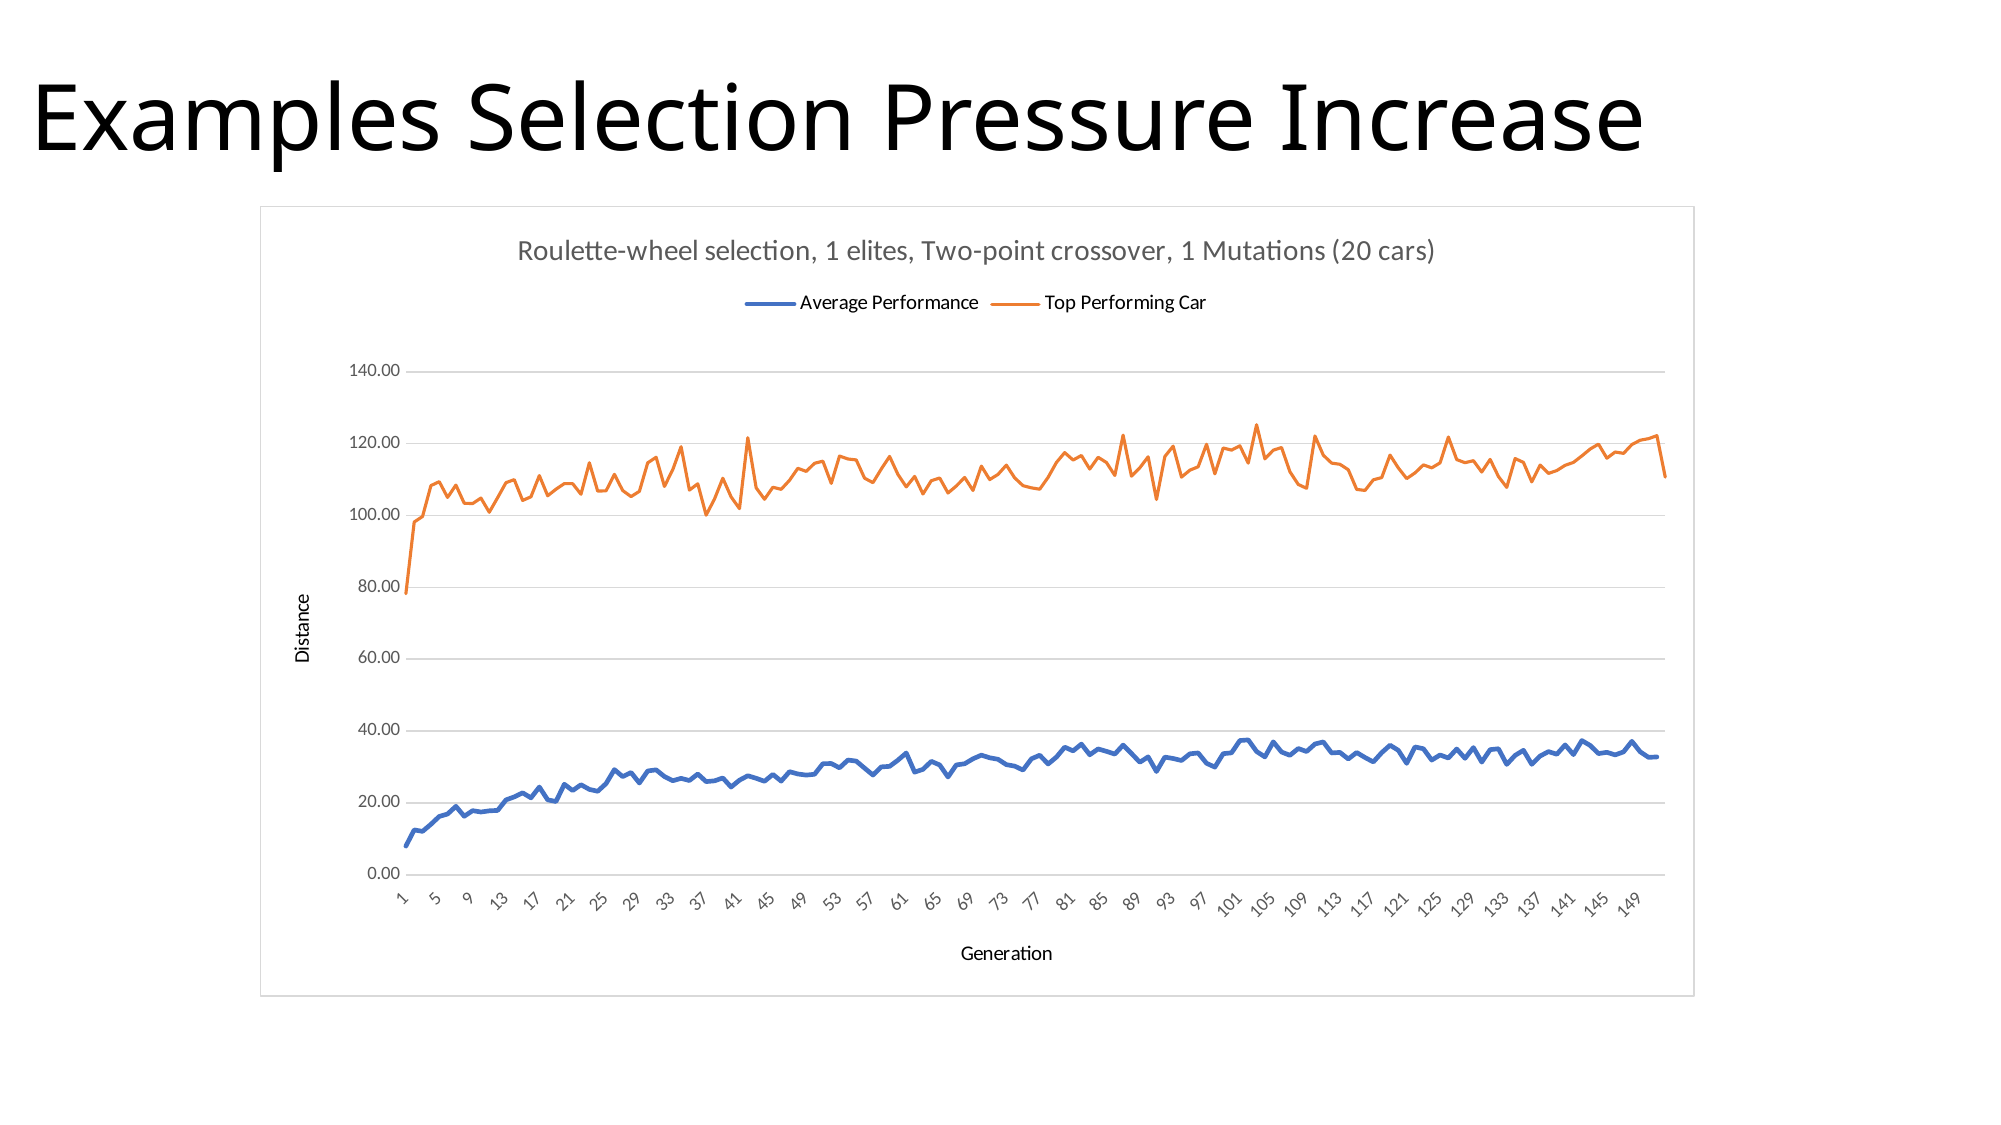

# Examples Selection Pressure Increase
### Chart: Roulette-wheel selection, 1 elites, Two-point crossover, 1 Mutations (20 cars)
| Category | Average Performance | Top Performing Car |
|---|---|---|
| 1 | 7.99196781724603 | 78.2373195157245 |
| 2 | 12.4878753604268 | 98.1845909922089 |
| 3 | 12.0872163238001 | 99.7262228302443 |
| 4 | 14.0719980118611 | 108.305190656388 |
| 5 | 16.245845489945 | 109.411913484596 |
| 6 | 16.9200700780726 | 105.016432319621 |
| 7 | 19.0448378253163 | 108.462984361252 |
| 8 | 16.303920872119 | 103.39105839284 |
| 9 | 17.8602948879712 | 103.306609087828 |
| 10 | 17.4812588440647 | 104.830954846884 |
| 11 | 17.8093943499786 | 100.899574800965 |
| 12 | 17.9263107694076 | 104.960202345687 |
| 13 | 20.8415713412705 | 109.126075237814 |
| 14 | 21.6941602834869 | 109.963614705846 |
| 15 | 22.8281634422808 | 104.175661126851 |
| 16 | 21.4274717225543 | 105.200181485402 |
| 17 | 24.4269278604557 | 111.104543944253 |
| 18 | 20.8626289547319 | 105.47781095695 |
| 19 | 20.402320438107 | 107.310776135918 |
| 20 | 25.1968629424572 | 108.873566454124 |
| 21 | 23.4517661556879 | 108.861115223074 |
| 22 | 25.0730863227861 | 105.913624220548 |
| 23 | 23.7730699390012 | 114.673795305471 |
| 24 | 23.2447963051996 | 106.790288910182 |
| 25 | 25.4013912617797 | 106.866707313553 |
| 26 | 29.2776067121113 | 111.437999153063 |
| 27 | 27.3193620384993 | 106.955552846801 |
| 28 | 28.4710998560861 | 105.250368524053 |
| 29 | 25.539178713795 | 106.71600533075 |
| 30 | 28.8928419949892 | 114.668444824365 |
| 31 | 29.2050171516719 | 116.207994977178 |
| 32 | 27.3504604454486 | 108.091723927821 |
| 33 | 26.1810733616633 | 112.782545606968 |
| 34 | 26.8476253851466 | 119.142399085015 |
| 35 | 26.2396258312731 | 107.066726347691 |
| 36 | 28.0630381979687 | 108.825496173429 |
| 37 | 25.9378587811037 | 100.10229905573 |
| 38 | 26.1526104133351 | 104.54014901331 |
| 39 | 26.9341241544079 | 110.357181550276 |
| 40 | 24.4265178979907 | 105.158414305042 |
| 41 | 26.3299045680034 | 101.89918496833 |
| 42 | 27.5618386256935 | 121.628425612681 |
| 43 | 26.8668983725911 | 107.701801263556 |
| 44 | 26.01940494201 | 104.515602728982 |
| 45 | 27.9456399224324 | 107.853994712074 |
| 46 | 26.063824927972 | 107.277269651424 |
| 47 | 28.7007402251385 | 109.790559503168 |
| 48 | 28.0562934495154 | 113.115937793154 |
| 49 | 27.7480341807436 | 112.267528818894 |
| 50 | 27.9774588708004 | 114.523583935863 |
| 51 | 30.9297946667871 | 115.119716961397 |
| 52 | 30.9781503603674 | 108.933140590863 |
| 53 | 29.7715590484875 | 116.539222013931 |
| 54 | 31.9375668997189 | 115.722208481475 |
| 55 | 31.6522129571415 | 115.468422114623 |
| 56 | 29.7008167738314 | 110.379096057415 |
| 57 | 27.7619118558092 | 109.131762319311 |
| 58 | 30.042273112304 | 112.929995851673 |
| 59 | 30.1914324499819 | 116.435128893099 |
| 60 | 31.9132881938641 | 111.416636142246 |
| 61 | 33.9025377335739 | 107.957171679204 |
| 62 | 28.562598017007 | 110.865643965137 |
| 63 | 29.3346778824757 | 105.981199566101 |
| 64 | 31.585499275915 | 109.682211761186 |
| 65 | 30.5744103421779 | 110.435708999848 |
| 66 | 27.218600240856 | 106.267327705743 |
| 67 | 30.5866619364189 | 108.191465285612 |
| 68 | 30.9072833879499 | 110.56908609196 |
| 69 | 32.2906721062513 | 106.966229439206 |
| 70 | 33.2970955044506 | 113.71986675227 |
| 71 | 32.5645401123434 | 109.987520818243 |
| 72 | 32.1544897714166 | 111.436587838966 |
| 73 | 30.6717050871605 | 113.996998549521 |
| 74 | 30.2575334976001 | 110.455413186305 |
| 75 | 29.1451832310087 | 108.303254972631 |
| 76 | 32.2660040840342 | 107.686930269425 |
| 77 | 33.2859303032979 | 107.311000583336 |
| 78 | 30.8374162384627 | 110.617652864927 |
| 79 | 32.7636075682271 | 114.760940831801 |
| 80 | 35.5243009013261 | 117.499766804782 |
| 81 | 34.4862798689197 | 115.425309943651 |
| 82 | 36.3740431170907 | 116.691193422981 |
| 83 | 33.3954888783855 | 112.899095269625 |
| 84 | 35.0341003132535 | 116.197727064664 |
| 85 | 34.3500402969426 | 114.738574053581 |
| 86 | 33.604760283803 | 111.126346366789 |
| 87 | 36.0857697911541 | 122.357468196318 |
| 88 | 33.7789937409325 | 110.932413889007 |
| 89 | 31.325237420011 | 113.273006059646 |
| 90 | 32.8263164700817 | 116.331214459851 |
| 91 | 28.7453359017597 | 104.442944149263 |
| 92 | 32.7684563740481 | 116.391497636629 |
| 93 | 32.3712100688869 | 119.283703030816 |
| 94 | 31.8094093621125 | 110.678932965054 |
| 95 | 33.6700127564577 | 112.587492274626 |
| 96 | 33.9181732265195 | 113.552267477736 |
| 97 | 31.0473049670437 | 119.81652597484 |
| 98 | 29.9835912154582 | 111.575180803619 |
| 99 | 33.7095498313078 | 118.783887828469 |
| 100 | 33.9370155086796 | 118.184665703161 |
| 101 | 37.359304424394 | 119.382156530269 |
| 102 | 37.539154791323 | 114.576069843306 |
| 103 | 34.3256666182392 | 125.250719871252 |
| 104 | 32.8126570687445 | 115.755704249072 |
| 105 | 36.9943948108446 | 118.177075832226 |
| 106 | 34.1672568494971 | 118.905548731659 |
| 107 | 33.2576562853472 | 112.145654451984 |
| 108 | 35.1418913183045 | 108.633304108325 |
| 109 | 34.3058699298415 | 107.551378042155 |
| 110 | 36.4002245426609 | 122.106699056541 |
| 111 | 36.9836402162339 | 116.781245339942 |
| 112 | 33.9067188725045 | 114.575299382224 |
| 113 | 34.0625028193278 | 114.2325832594 |
| 114 | 32.2356609124589 | 112.72976140562 |
| 115 | 34.0368647489 | 107.267357861083 |
| 116 | 32.6451422031634 | 106.973974054448 |
| 117 | 31.4125125303534 | 109.91391225563 |
| 118 | 33.9902963821494 | 110.547806915307 |
| 119 | 36.0661795605132 | 116.815015557691 |
| 120 | 34.652128456589 | 113.238232288705 |
| 121 | 31.031462860703 | 110.262648943141 |
| 122 | 35.5796538022213 | 111.838609595277 |
| 123 | 35.0721956742808 | 114.071304818688 |
| 124 | 31.9317366436815 | 113.242635980128 |
| 125 | 33.3474493290715 | 114.645571689451 |
| 126 | 32.5051845492359 | 121.825429018928 |
| 127 | 35.0168986950607 | 115.569663346431 |
| 128 | 32.4180434535125 | 114.692718658023 |
| 129 | 35.410353707727 | 115.255740931991 |
| 130 | 31.3752016027244 | 112.085337763926 |
| 131 | 34.8233412982745 | 115.616011572598 |
| 132 | 35.0721171915485 | 110.838621344712 |
| 133 | 30.7258244297414 | 107.821796011558 |
| 134 | 33.2440399688566 | 115.848661376812 |
| 135 | 34.6570490916625 | 114.778075959971 |
| 136 | 30.7656347336174 | 109.339493688038 |
| 137 | 33.0569958635698 | 114.027796729305 |
| 138 | 34.2826744883745 | 111.701431129428 |
| 139 | 33.5592617127377 | 112.495729587443 |
| 140 | 36.1379897388747 | 113.962215667629 |
| 141 | 33.4576134982467 | 114.772282791586 |
| 142 | 37.3500706105484 | 116.579980155097 |
| 143 | 35.9880883213372 | 118.487143668308 |
| 144 | 33.7288261548333 | 119.857130492195 |
| 145 | 34.0894750203804 | 115.940087114142 |
| 146 | 33.3649031209429 | 117.663767891198 |
| 147 | 34.2000008221385 | 117.279953212763 |
| 148 | 37.1483891249793 | 119.724932292495 |
| 149 | 34.228933985294 | 120.935023930373 |
| 150 | 32.6776391195292 | 121.364759074307 |
| 151 | 32.8085445715114 | 122.199429038239 |
| 152 | None | 110.683094905289 |